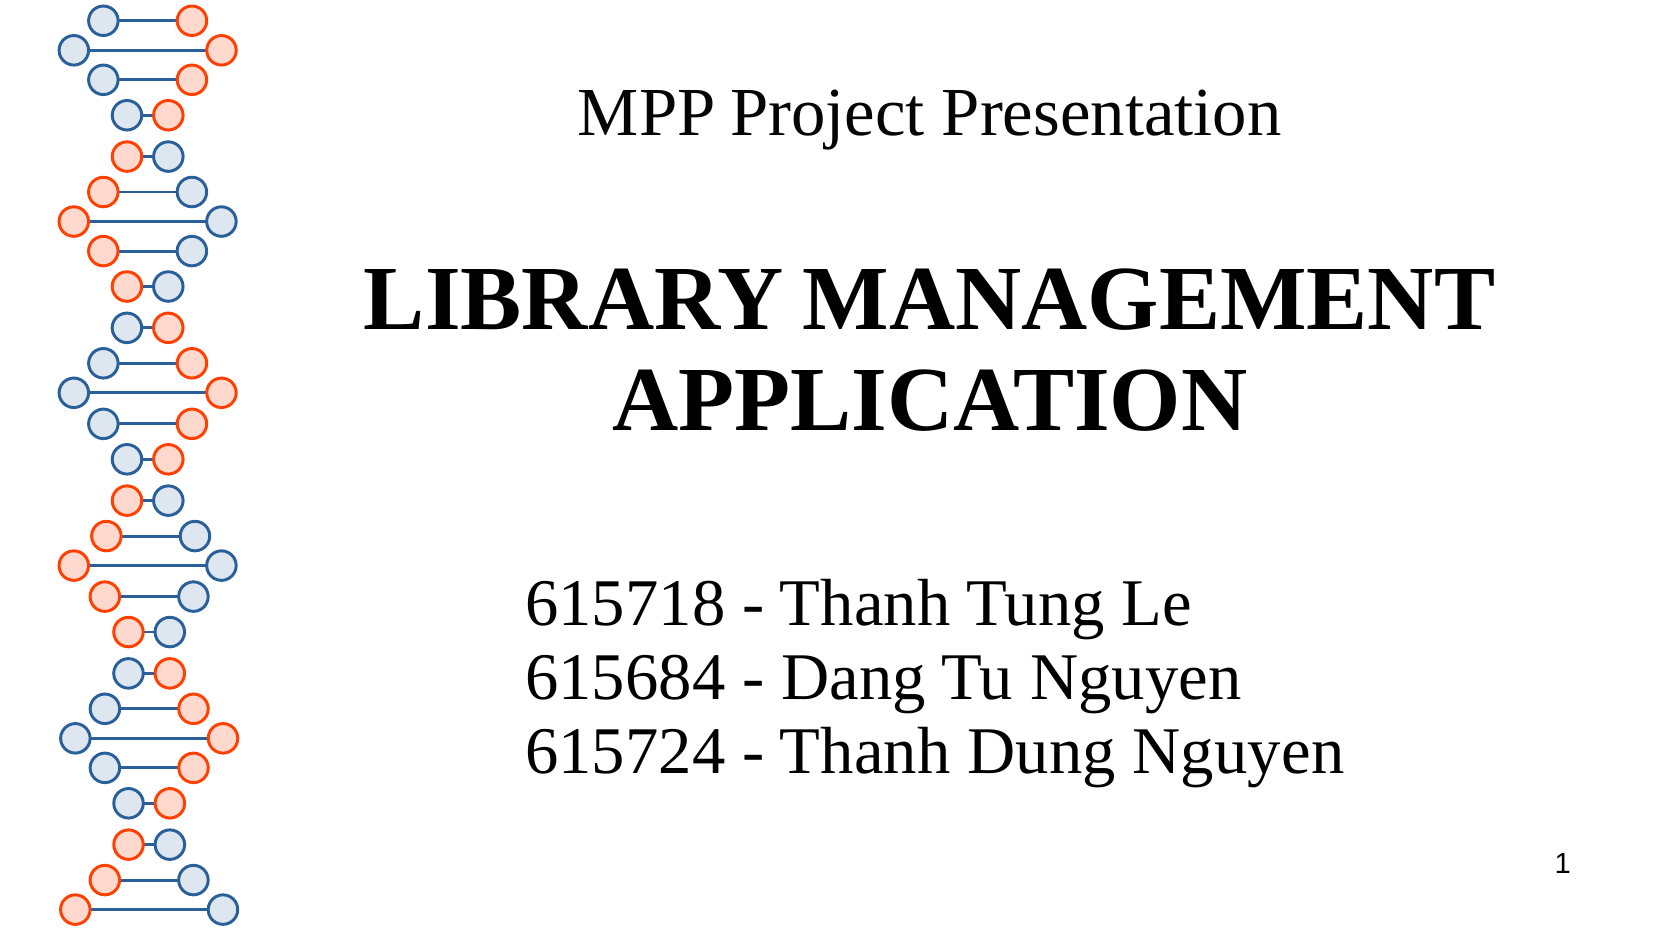

# MPP Project Presentation
LIBRARY MANAGEMENT
APPLICATION
615718 - Thanh Tung Le
615684 - Dang Tu Nguyen
615724 - Thanh Dung Nguyen
1